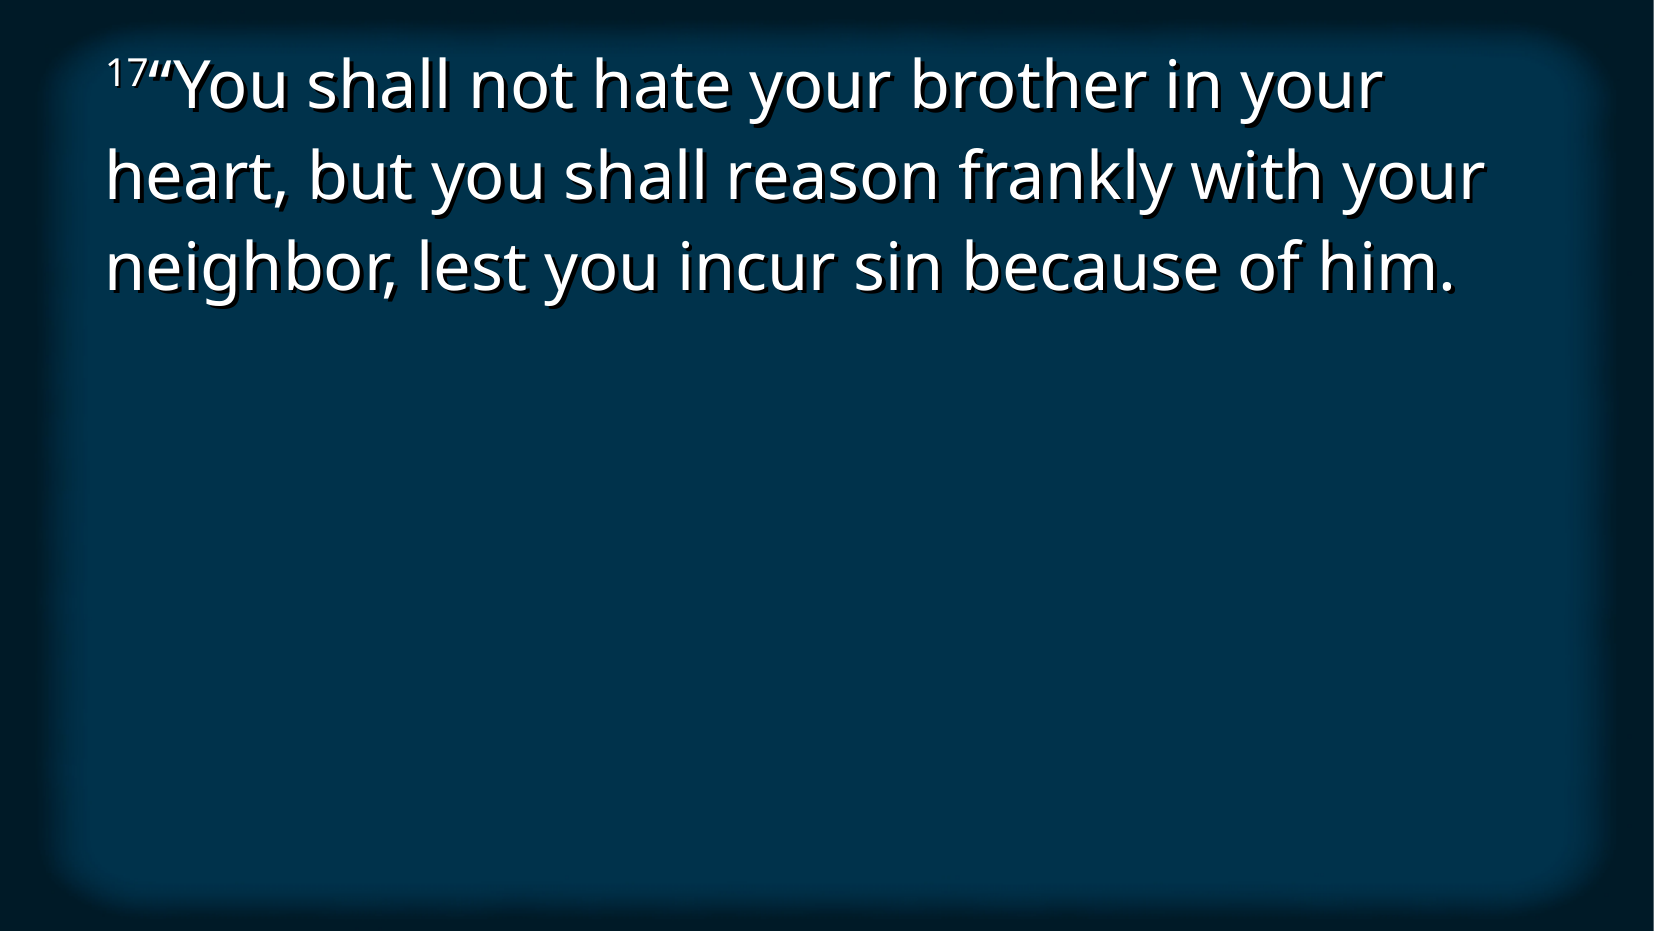

17“You shall not hate your brother in your heart, but you shall reason frankly with your neighbor, lest you incur sin because of him.